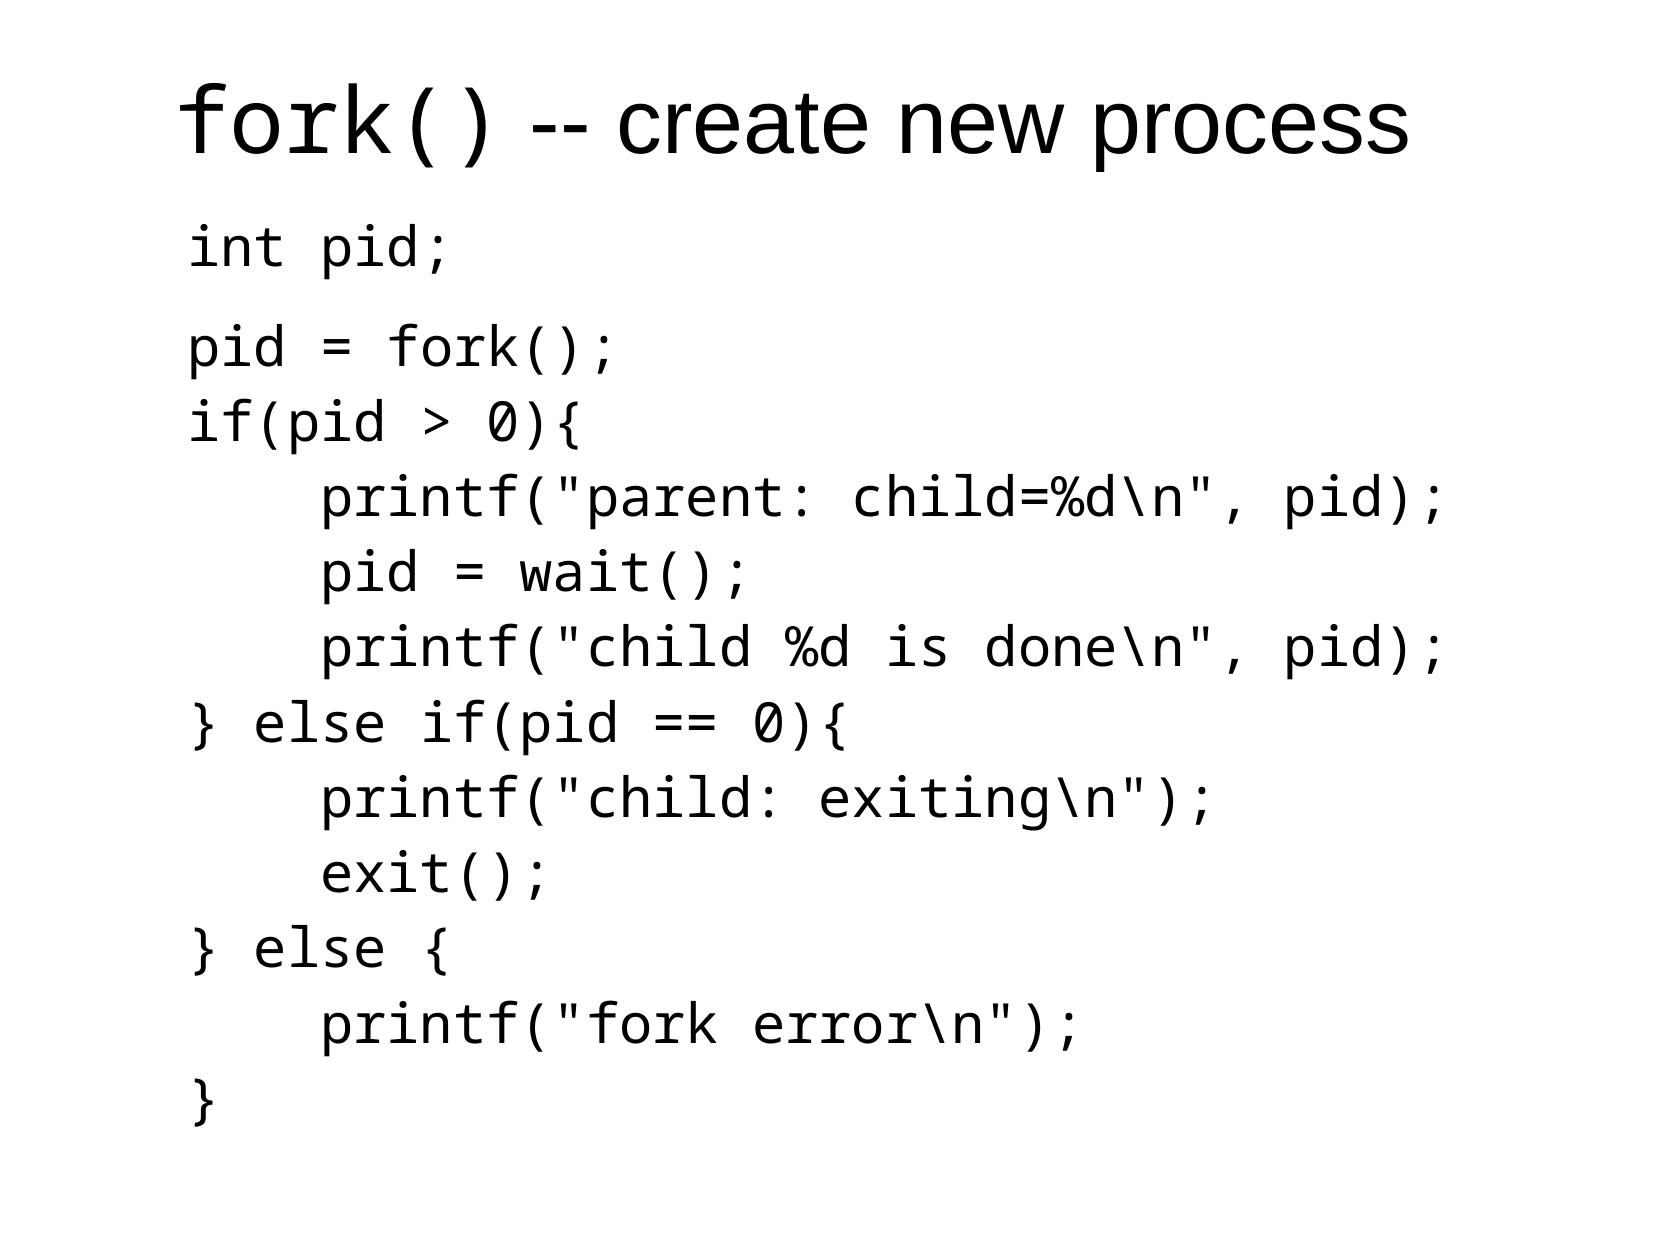

# fork() -- create new process
int pid;
pid = fork();
if(pid > 0){
 printf("parent: child=%d\n", pid);
 pid = wait();
 printf("child %d is done\n", pid);
} else if(pid == 0){
 printf("child: exiting\n");
 exit();
} else {
 printf("fork error\n");
}